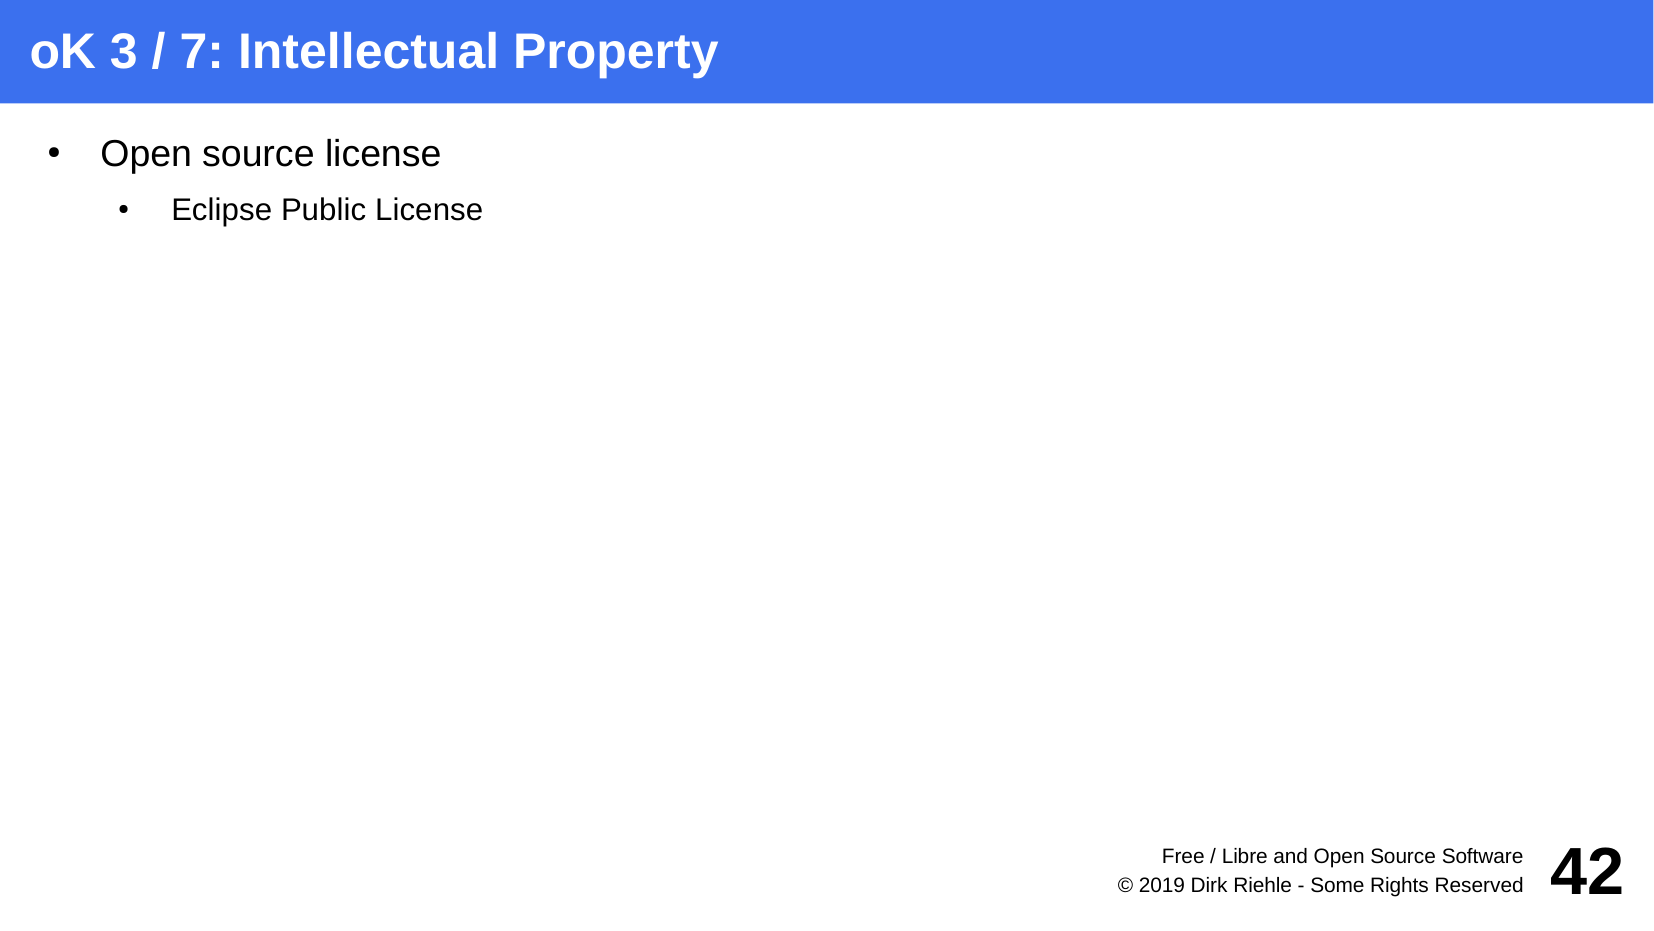

# oK 3 / 7: Intellectual Property
Open source license
Eclipse Public License
Free / Libre and Open Source Software
42
© 2019 Dirk Riehle - Some Rights Reserved